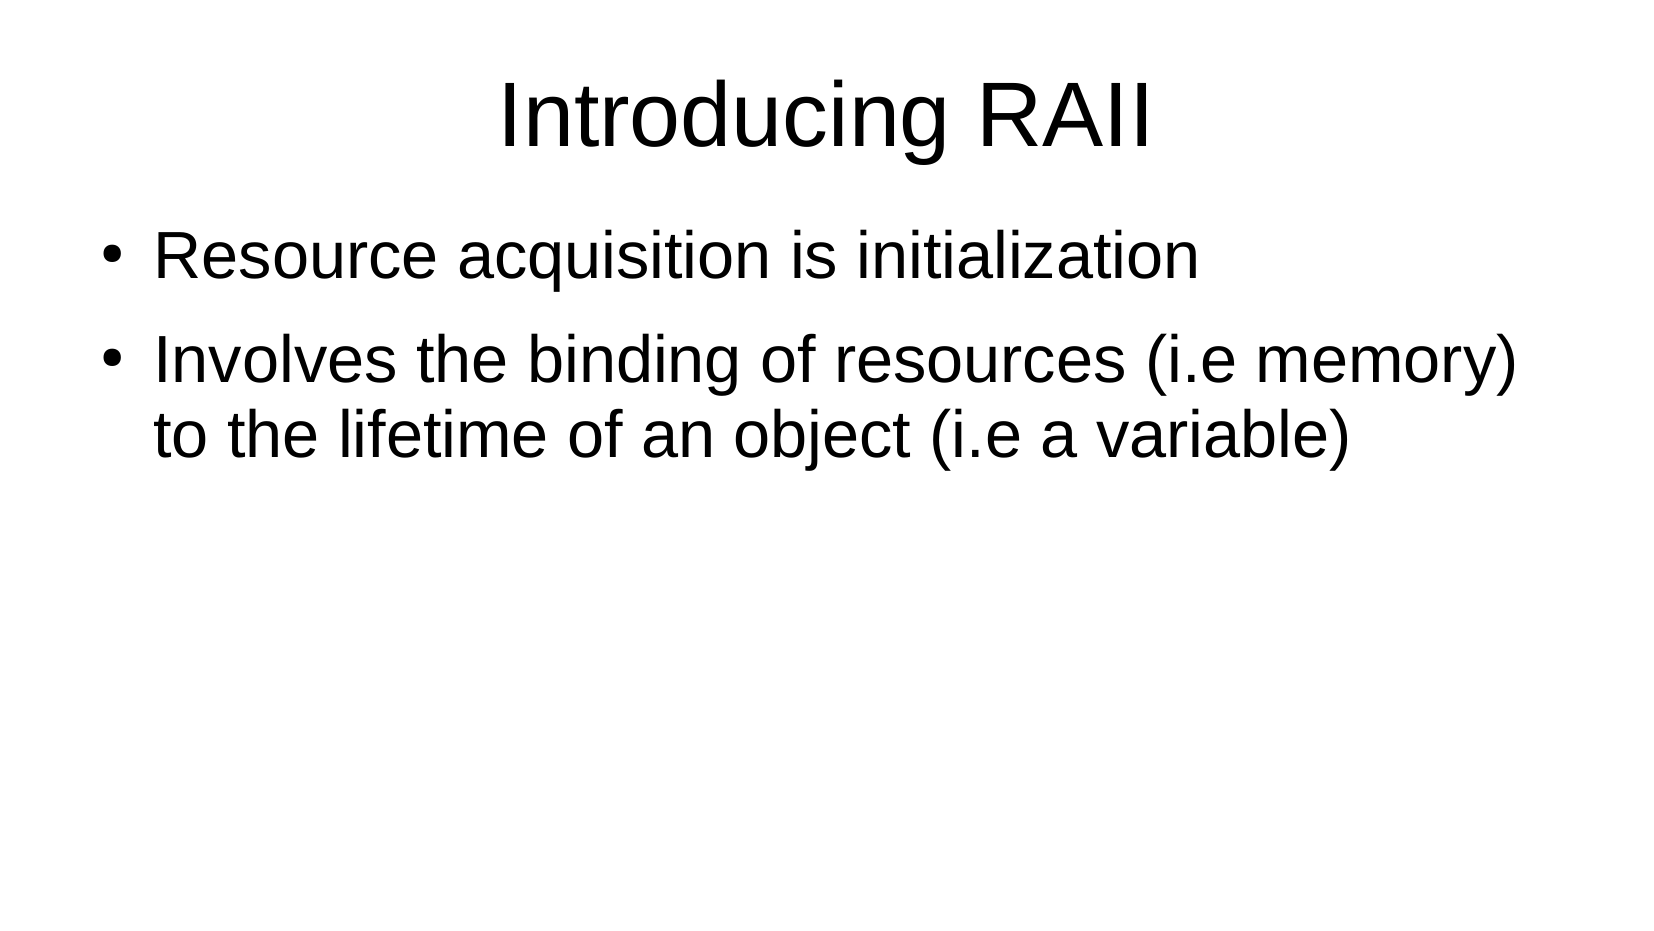

# Introducing RAII
Resource acquisition is initialization
Involves the binding of resources (i.e memory) to the lifetime of an object (i.e a variable)